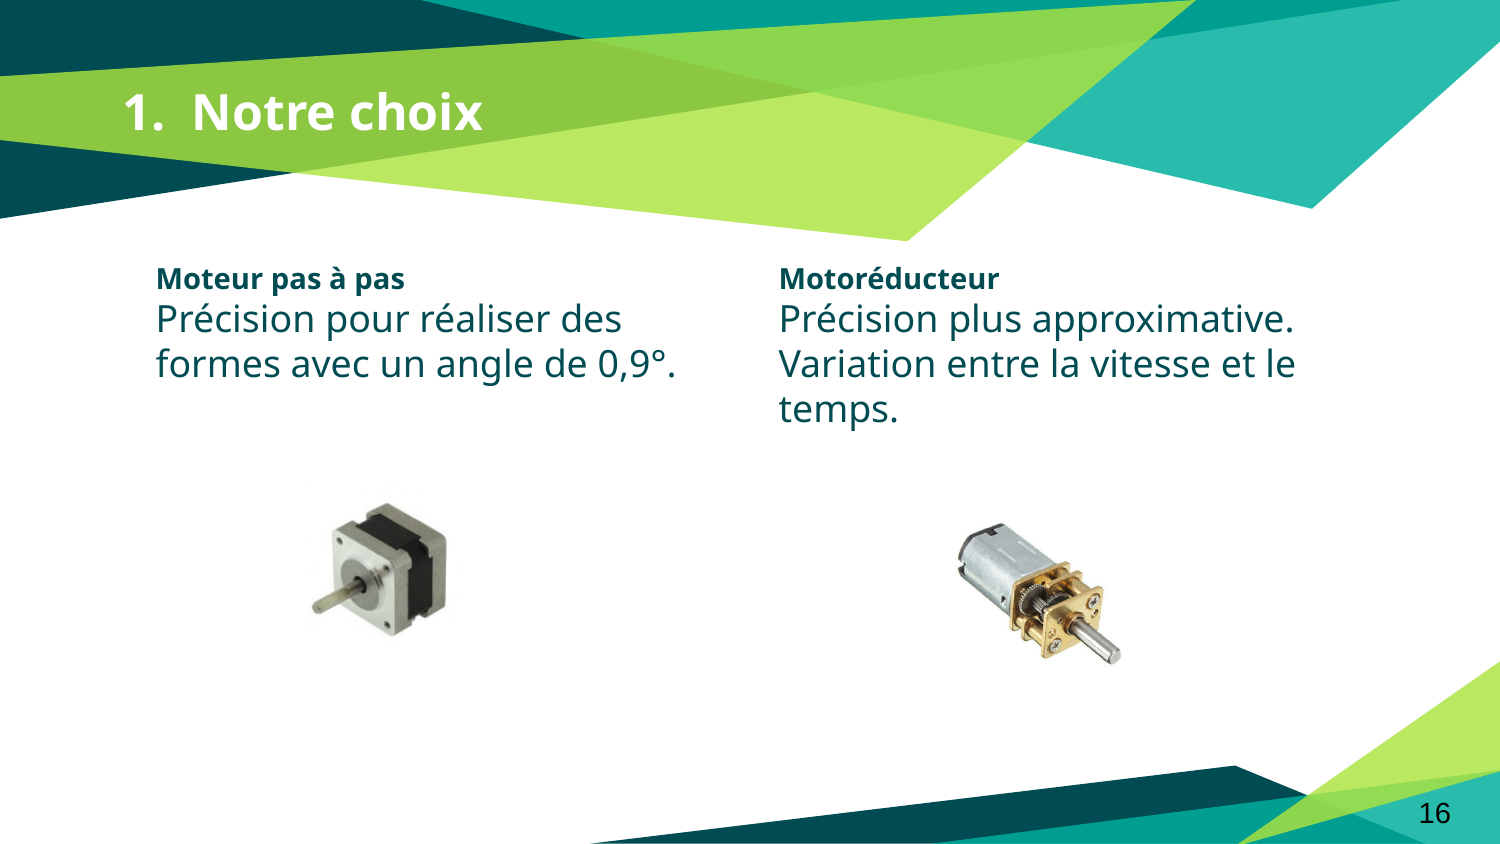

Notre choix
# Moteur pas à pas
Précision pour réaliser des formes avec un angle de 0,9°.
Motoréducteur
Précision plus approximative.
Variation entre la vitesse et le temps.